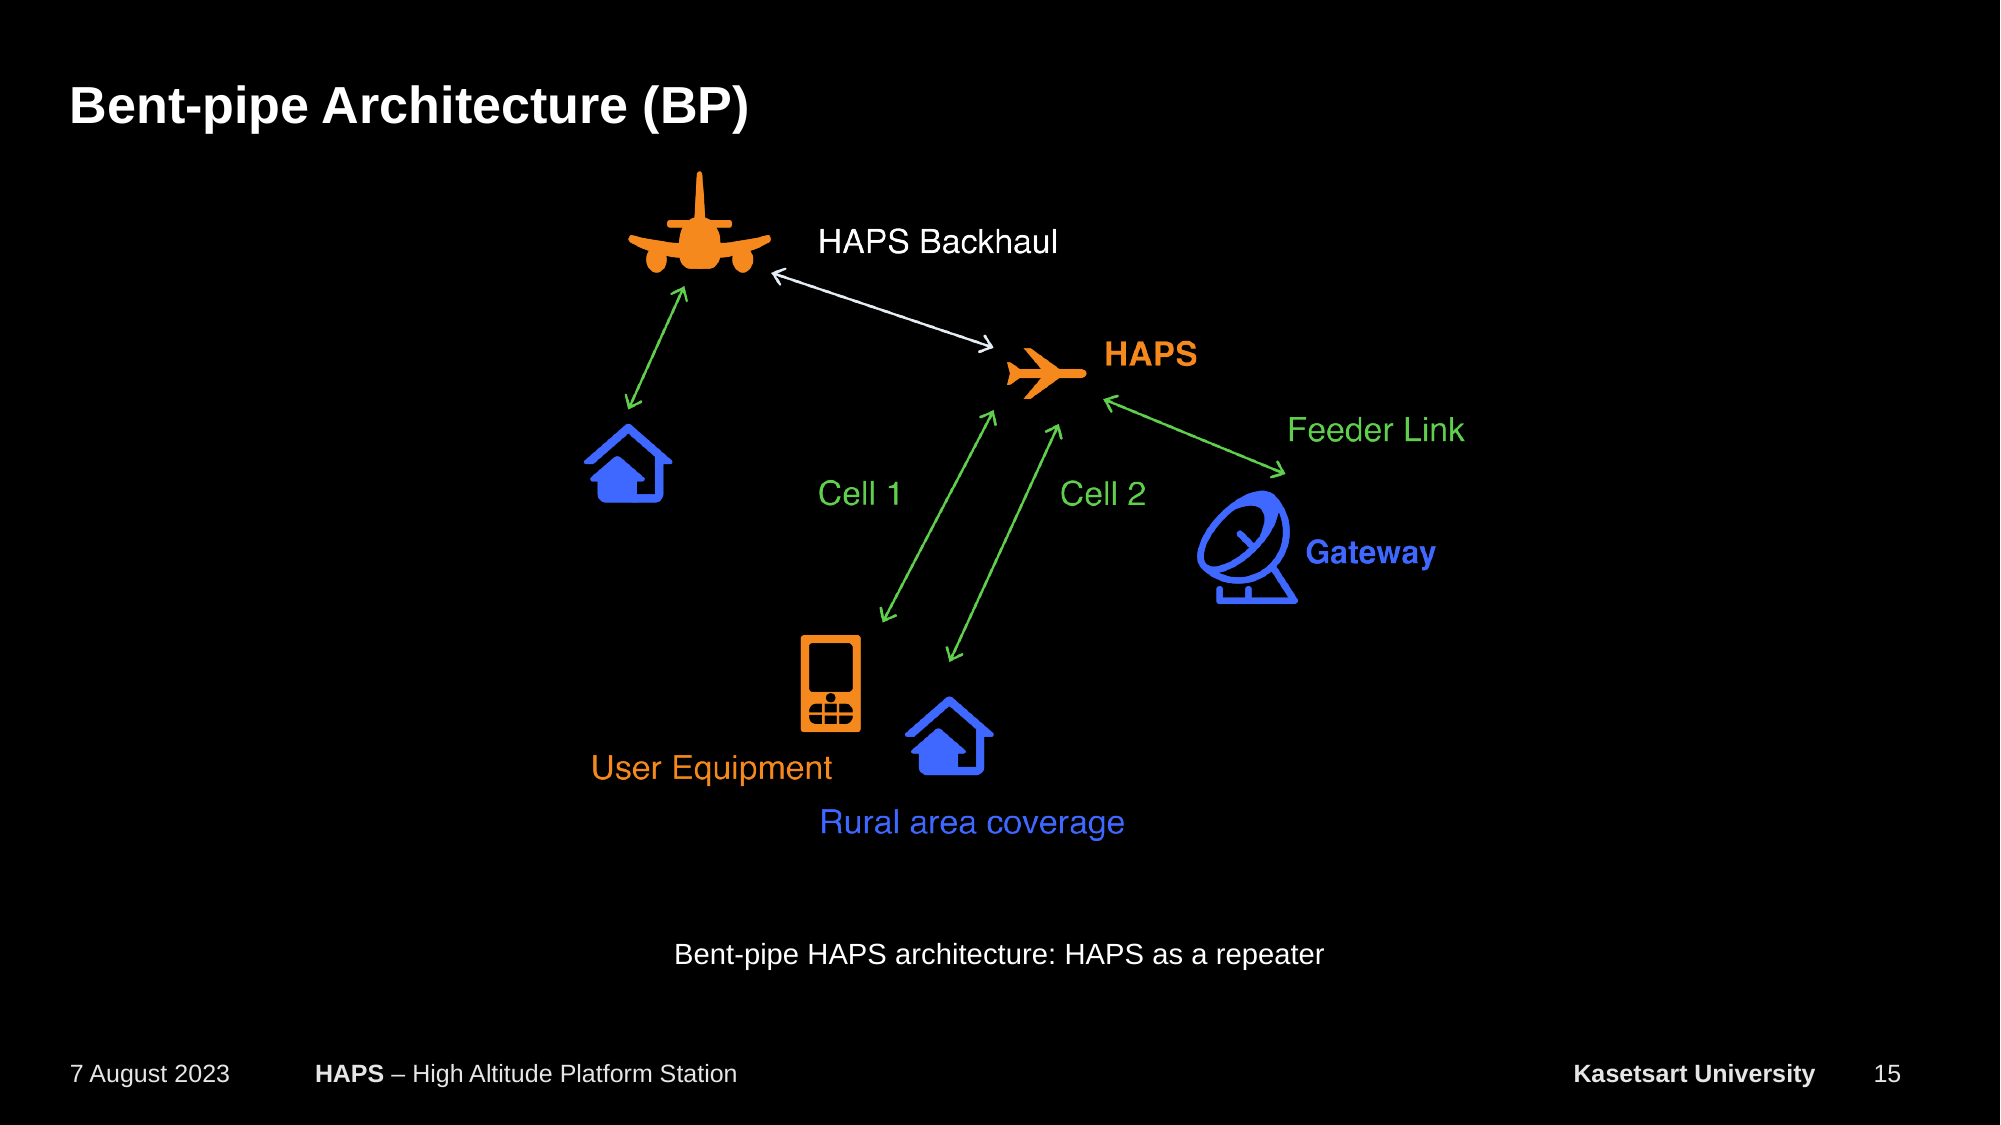

# Bent-pipe Architecture (BP)
Bent-pipe HAPS architecture: HAPS as a repeater
7 August 2023
HAPS – High Altitude Platform Station	Kasetsart University